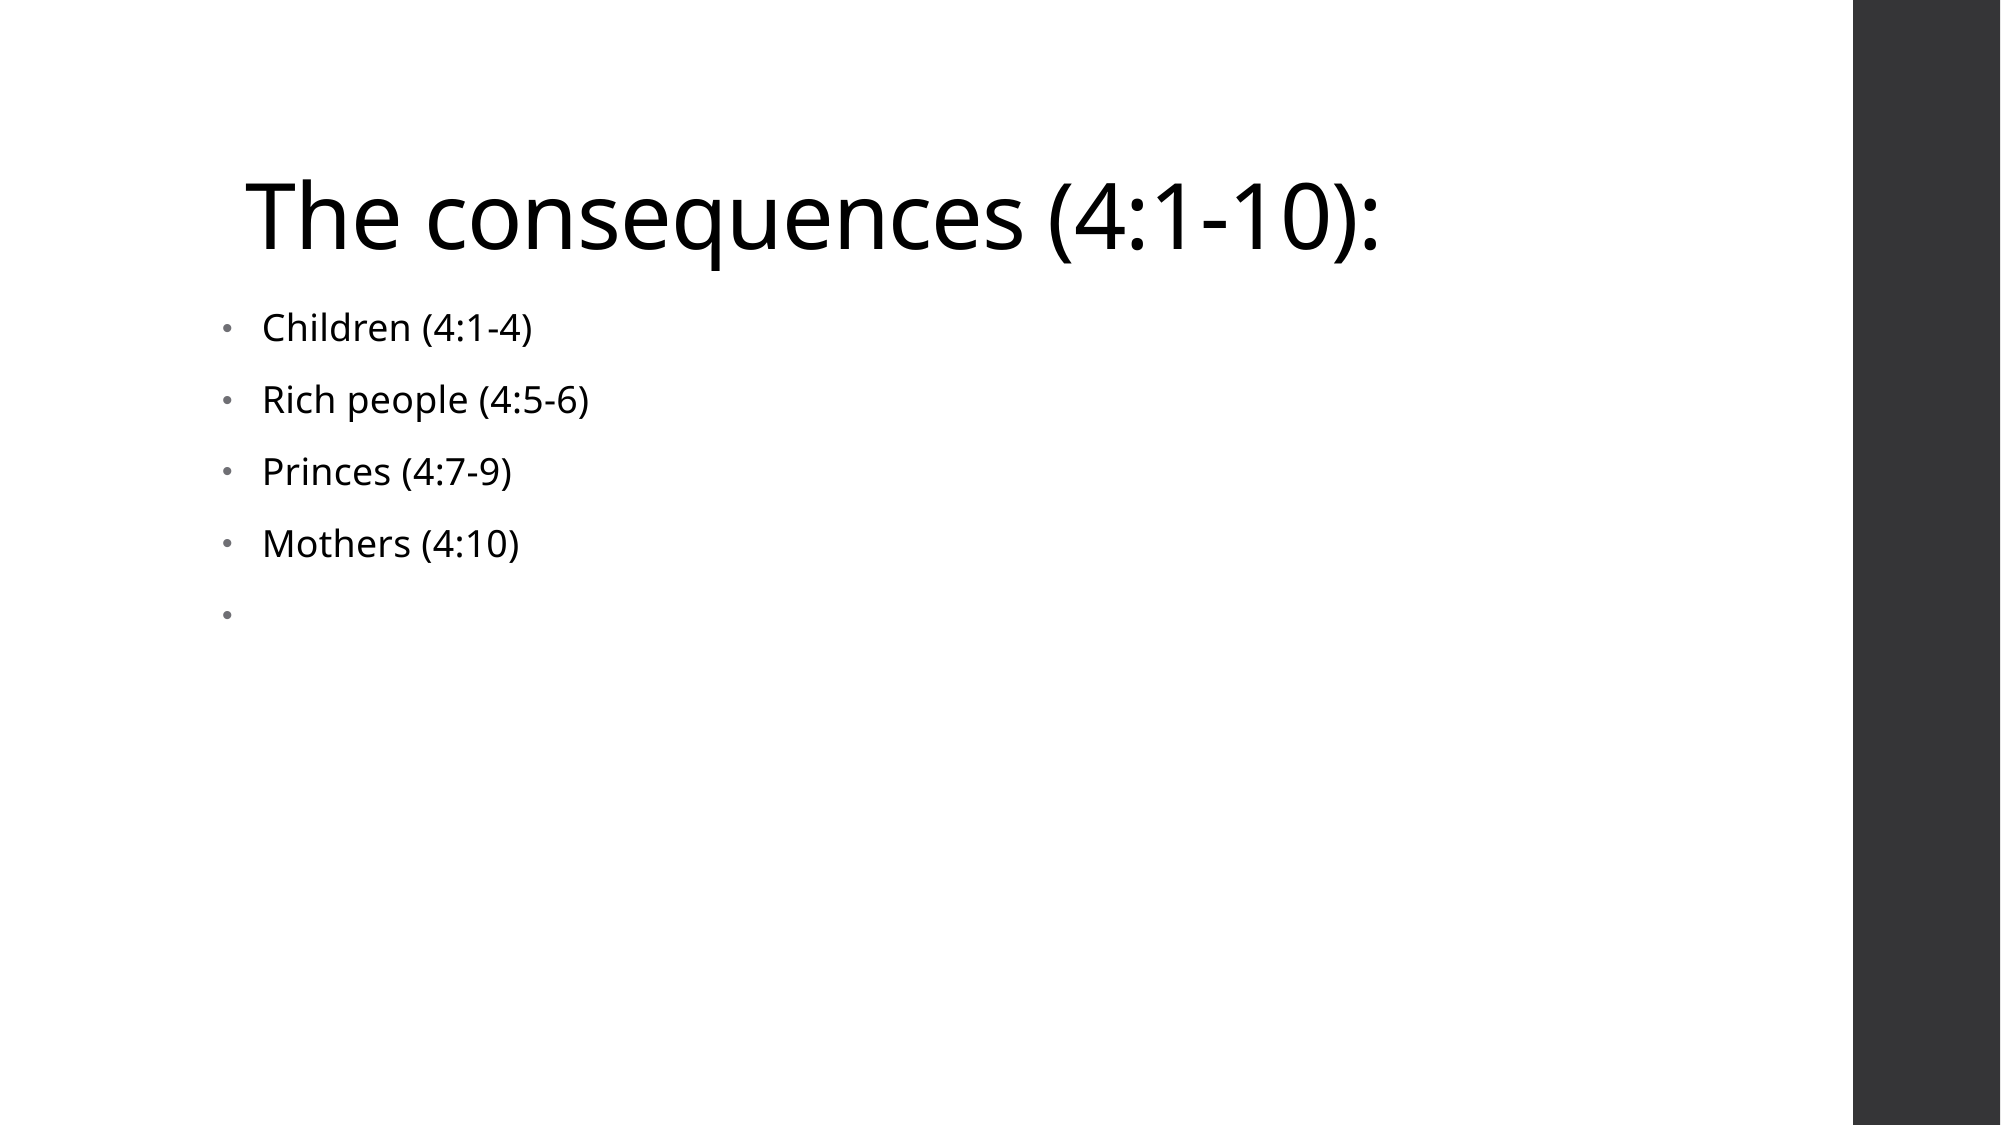

# The consequences (4:1-10):
 Children (4:1-4)
 Rich people (4:5-6)
 Princes (4:7-9)
 Mothers (4:10)